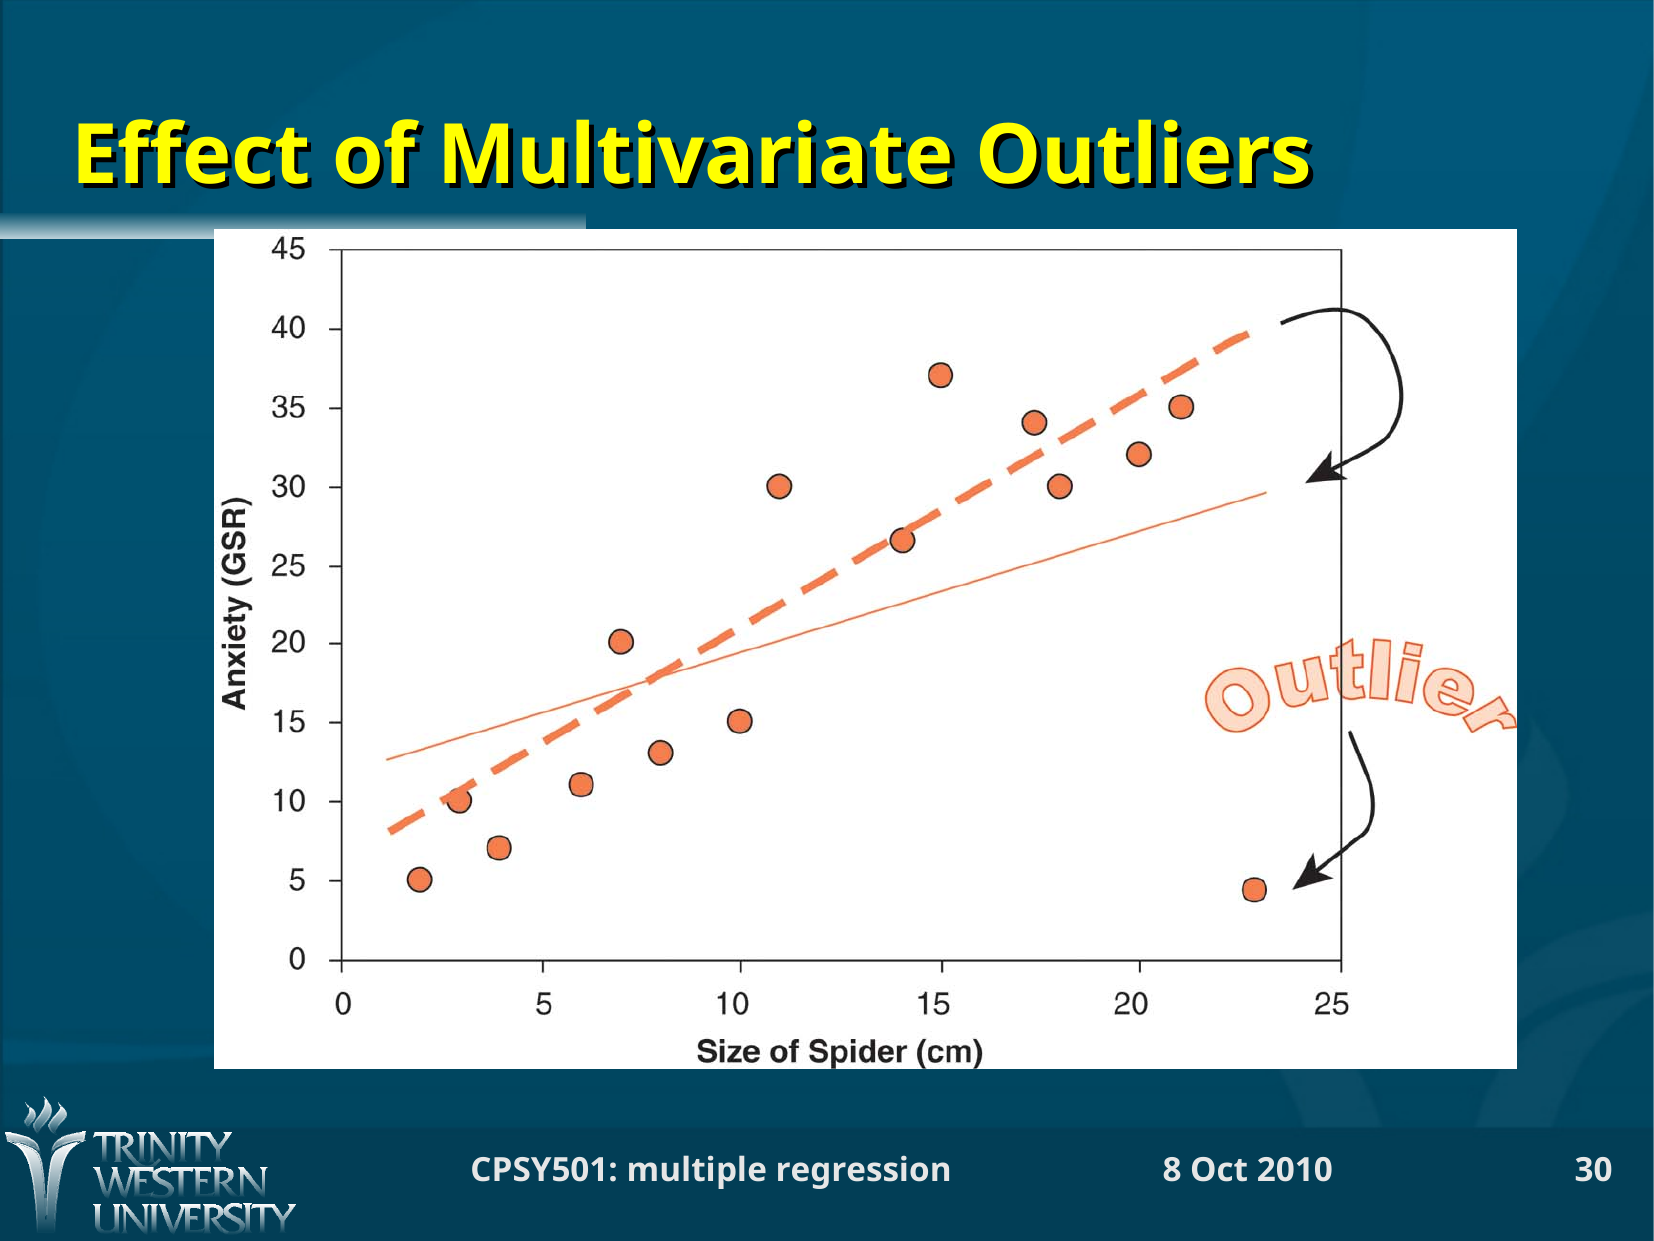

# Effect of Multivariate Outliers
CPSY501: multiple regression
8 Oct 2010
30